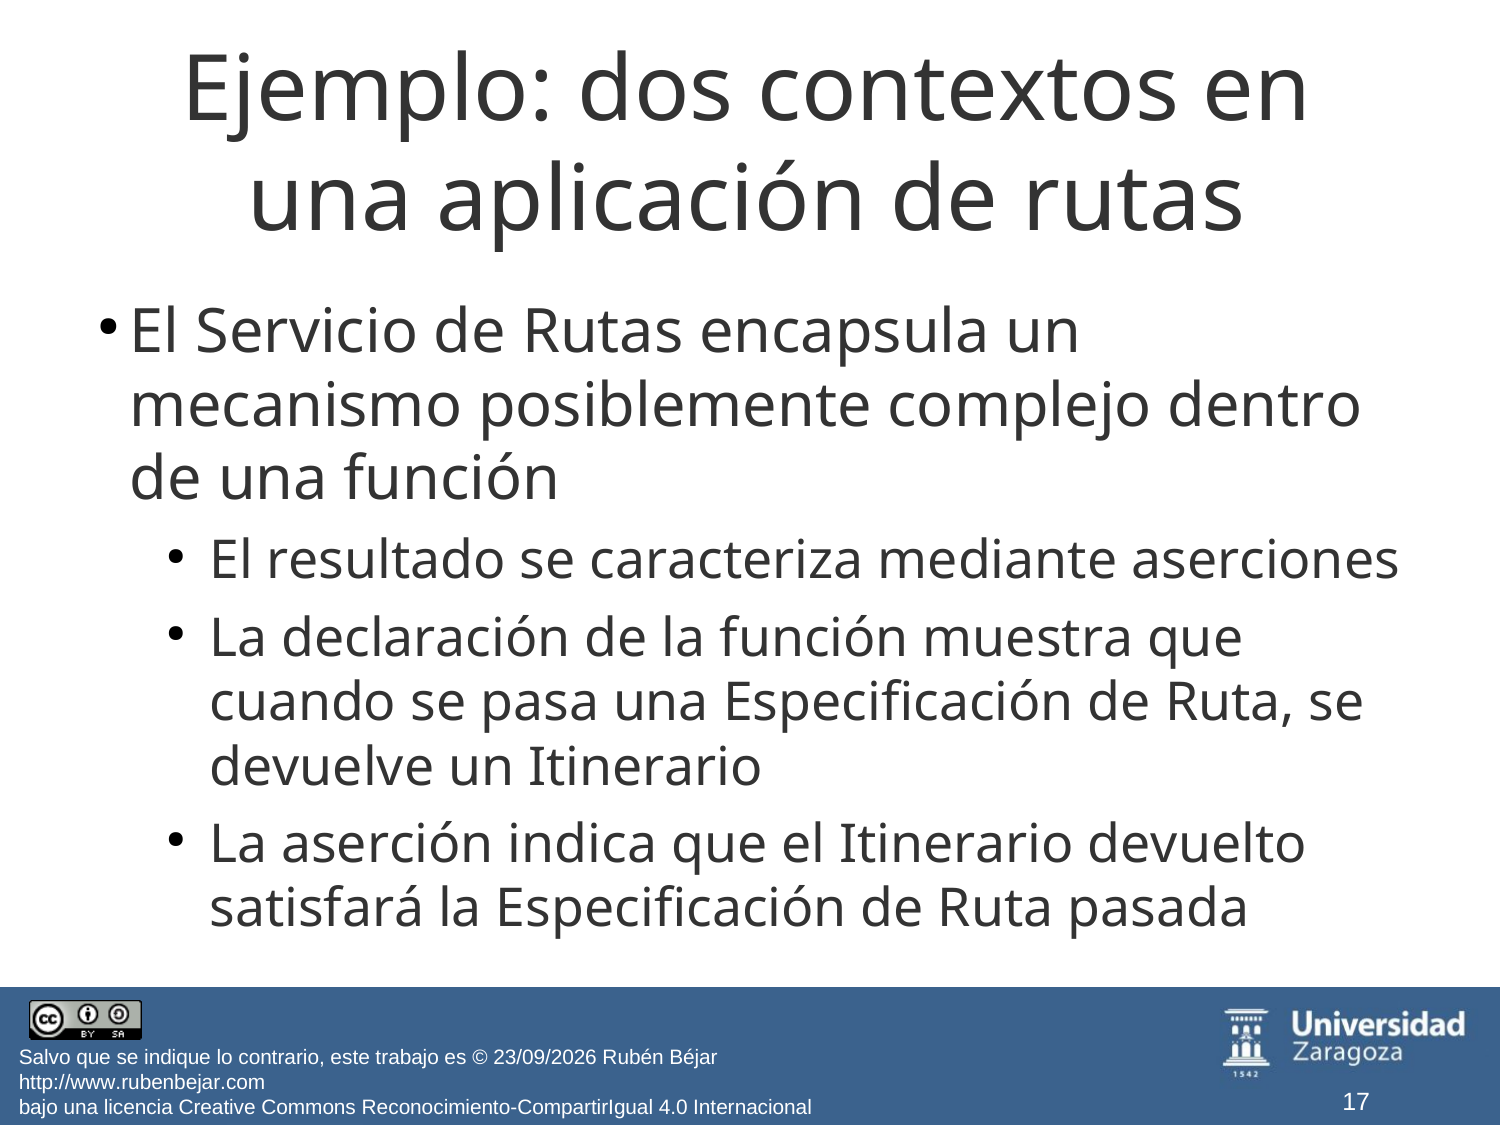

# Ejemplo: dos contextos en una aplicación de rutas
El Servicio de Rutas encapsula un mecanismo posiblemente complejo dentro de una función
El resultado se caracteriza mediante aserciones
La declaración de la función muestra que cuando se pasa una Especificación de Ruta, se devuelve un Itinerario
La aserción indica que el Itinerario devuelto satisfará la Especificación de Ruta pasada